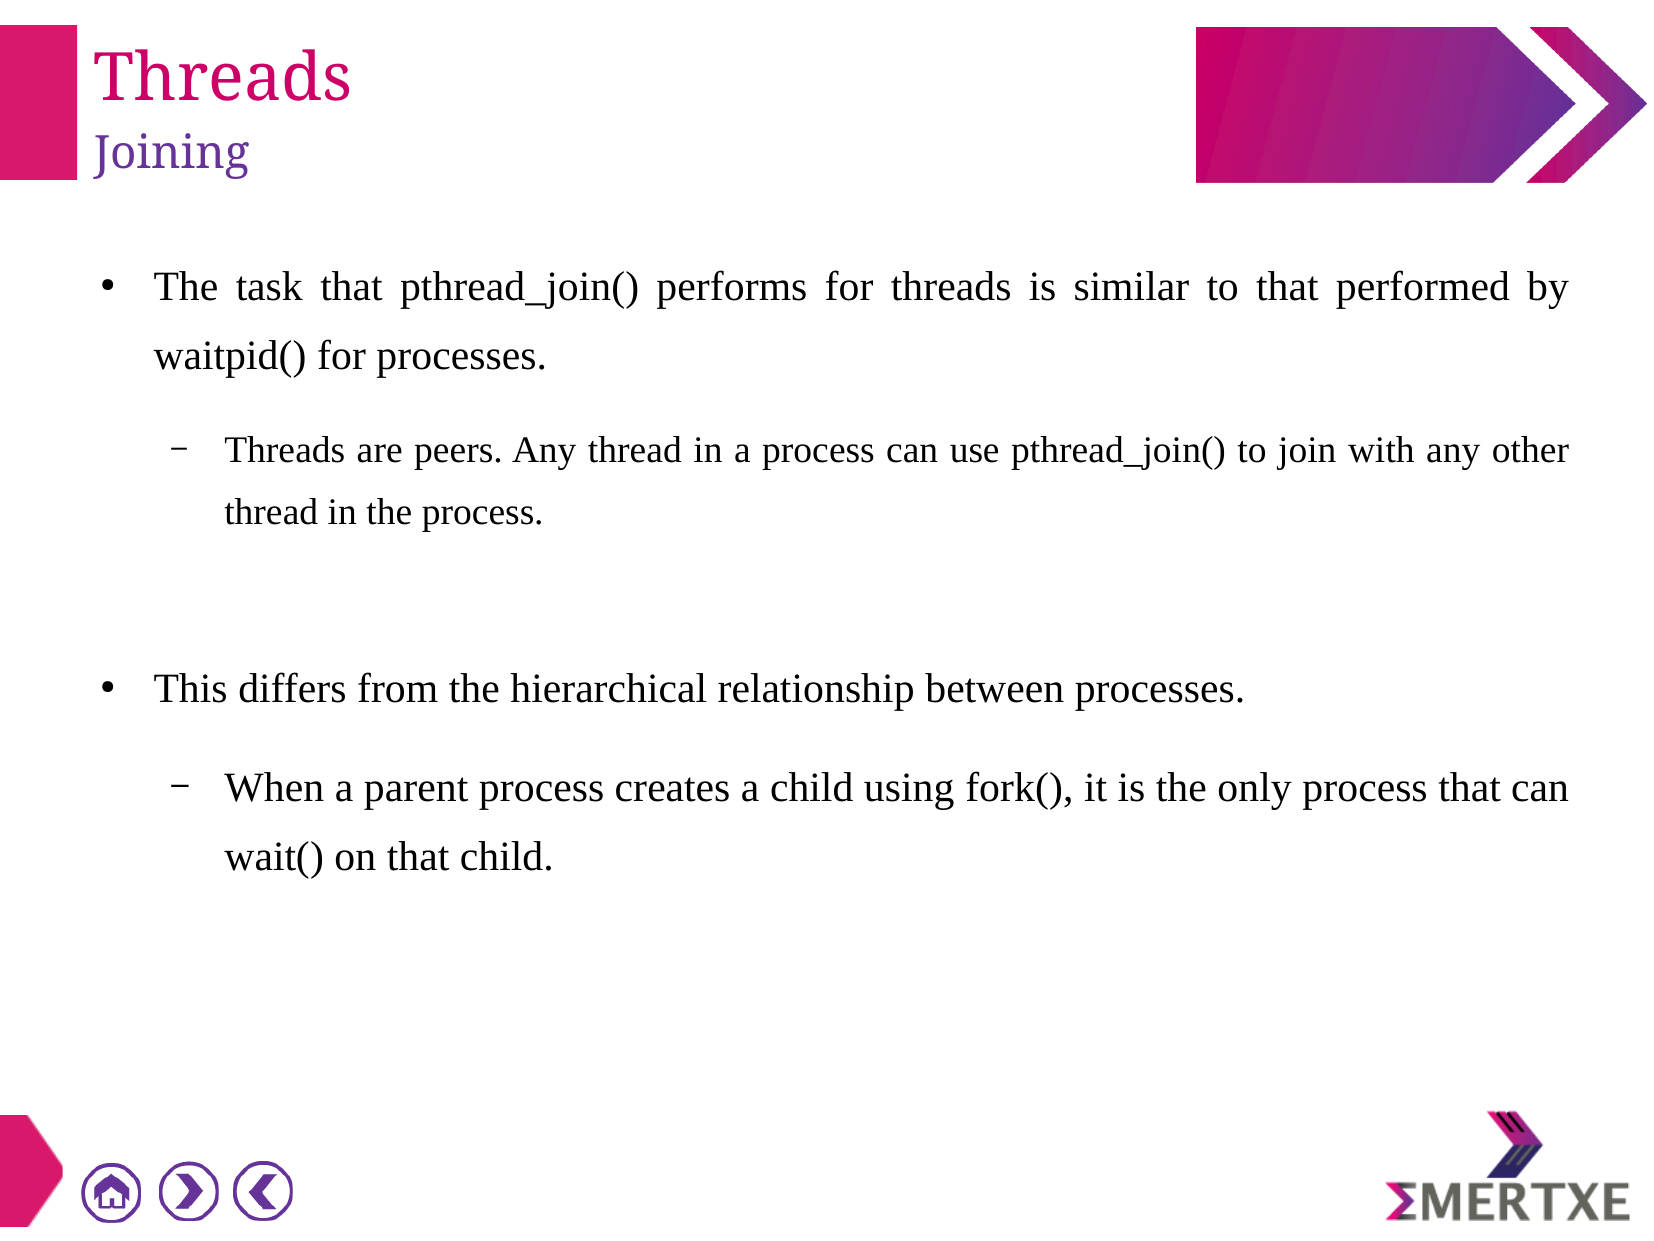

# Threads Joining
The task that pthread_join() performs for threads is similar to that performed by waitpid() for processes.
Threads are peers. Any thread in a process can use pthread_join() to join with any other thread in the process.
This differs from the hierarchical relationship between processes.
When a parent process creates a child using fork(), it is the only process that can wait() on that child.